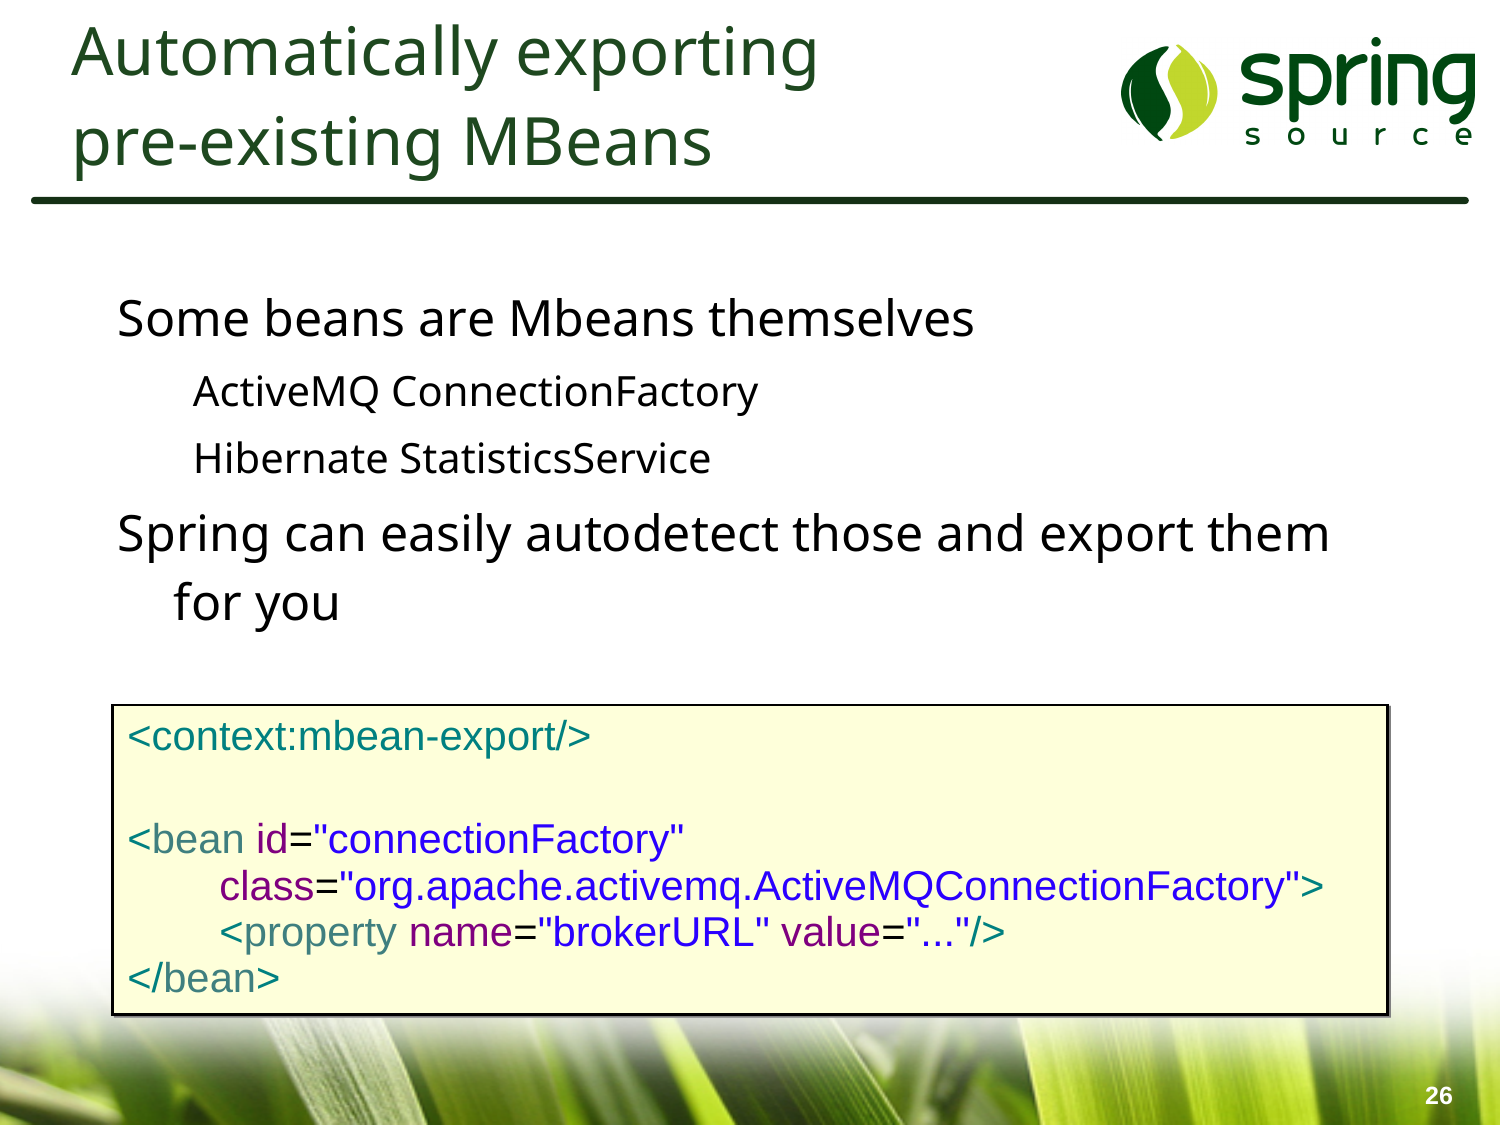

# Automatically exporting pre-existing MBeans
Some beans are Mbeans themselves
ActiveMQ ConnectionFactory
Hibernate StatisticsService
Spring can easily autodetect those and export them for you
<context:mbean-export/>
<bean id="connectionFactory"
 class="org.apache.activemq.ActiveMQConnectionFactory">
 <property name="brokerURL" value="..."/>
</bean>